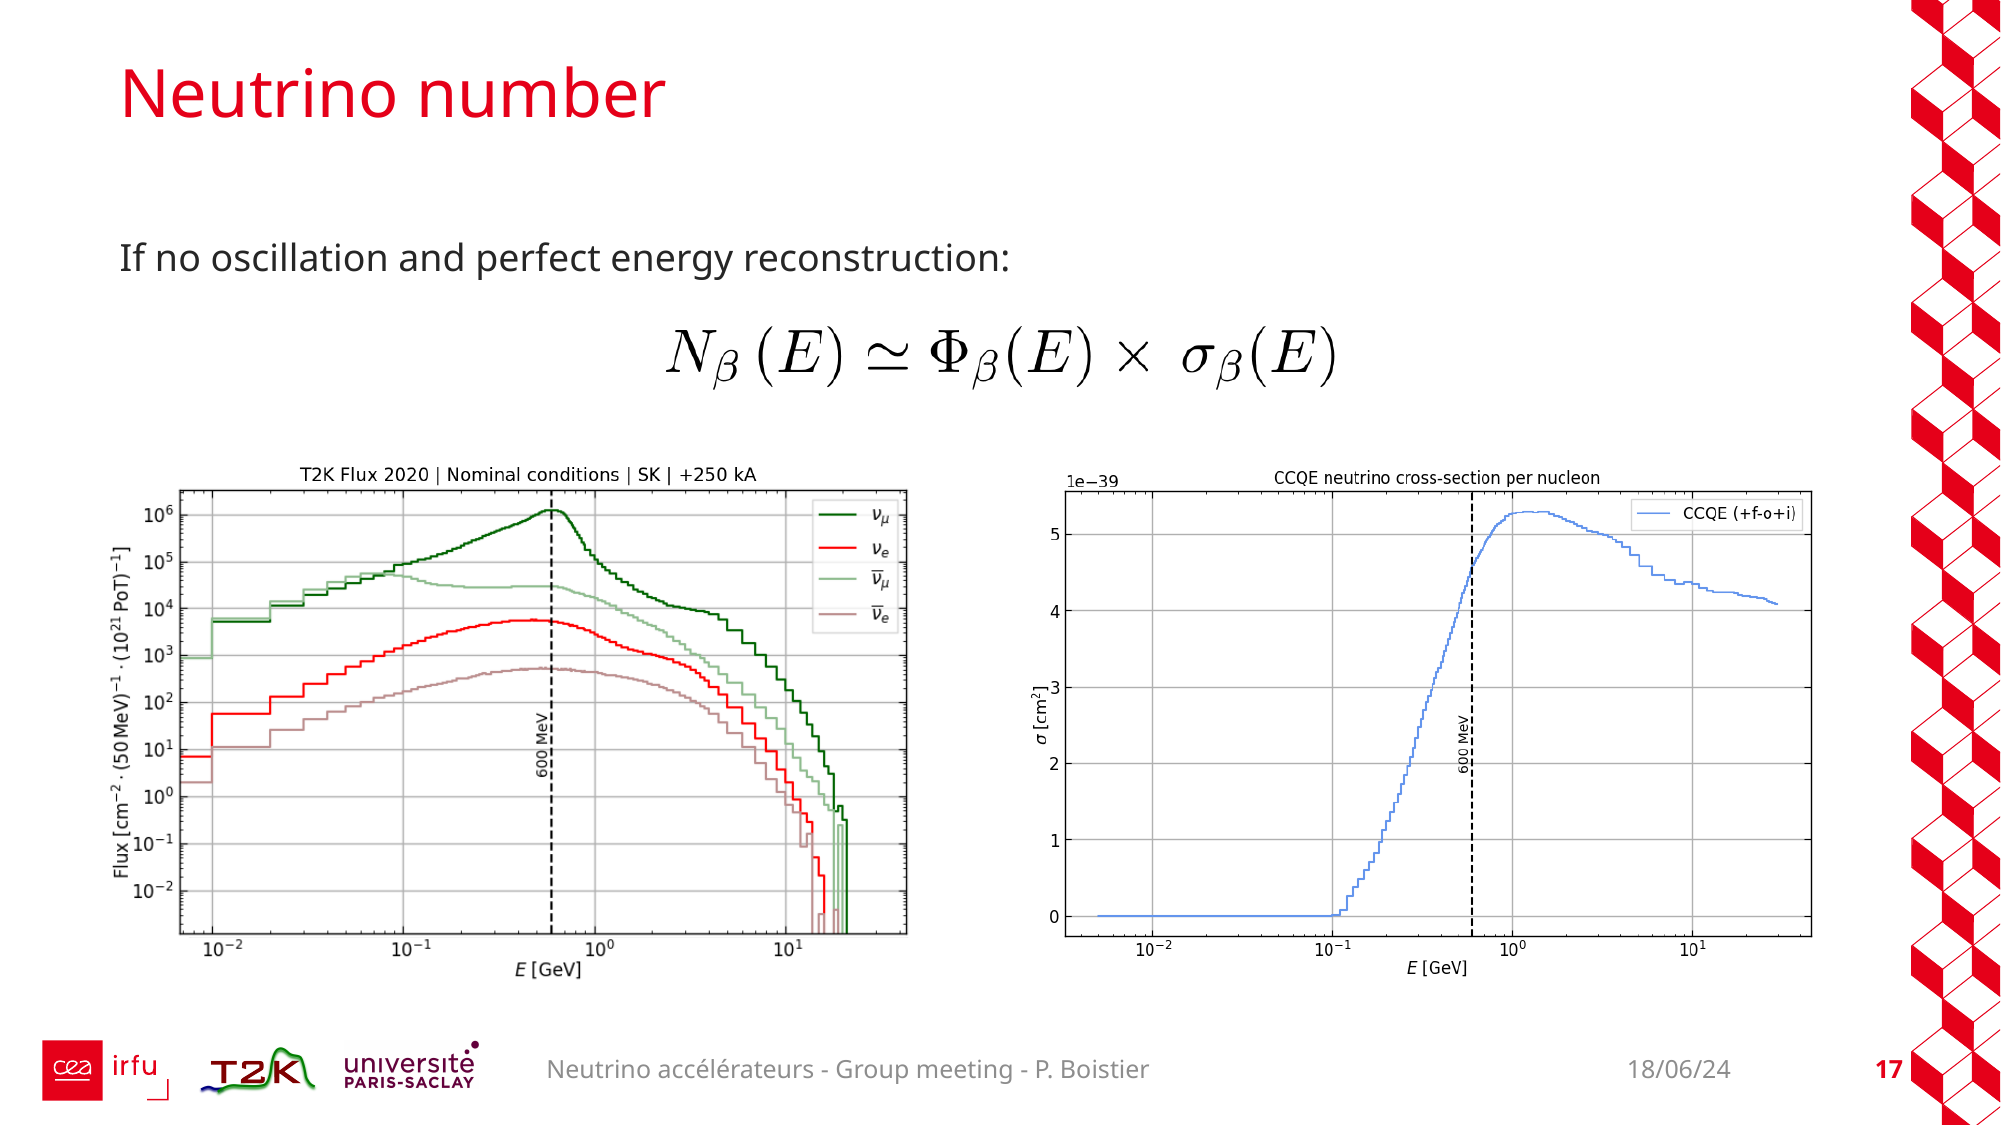

Neutrino number
# If no oscillation and perfect energy reconstruction:
Neutrino accélérateurs - Group meeting - P. Boistier
18/06/24
17